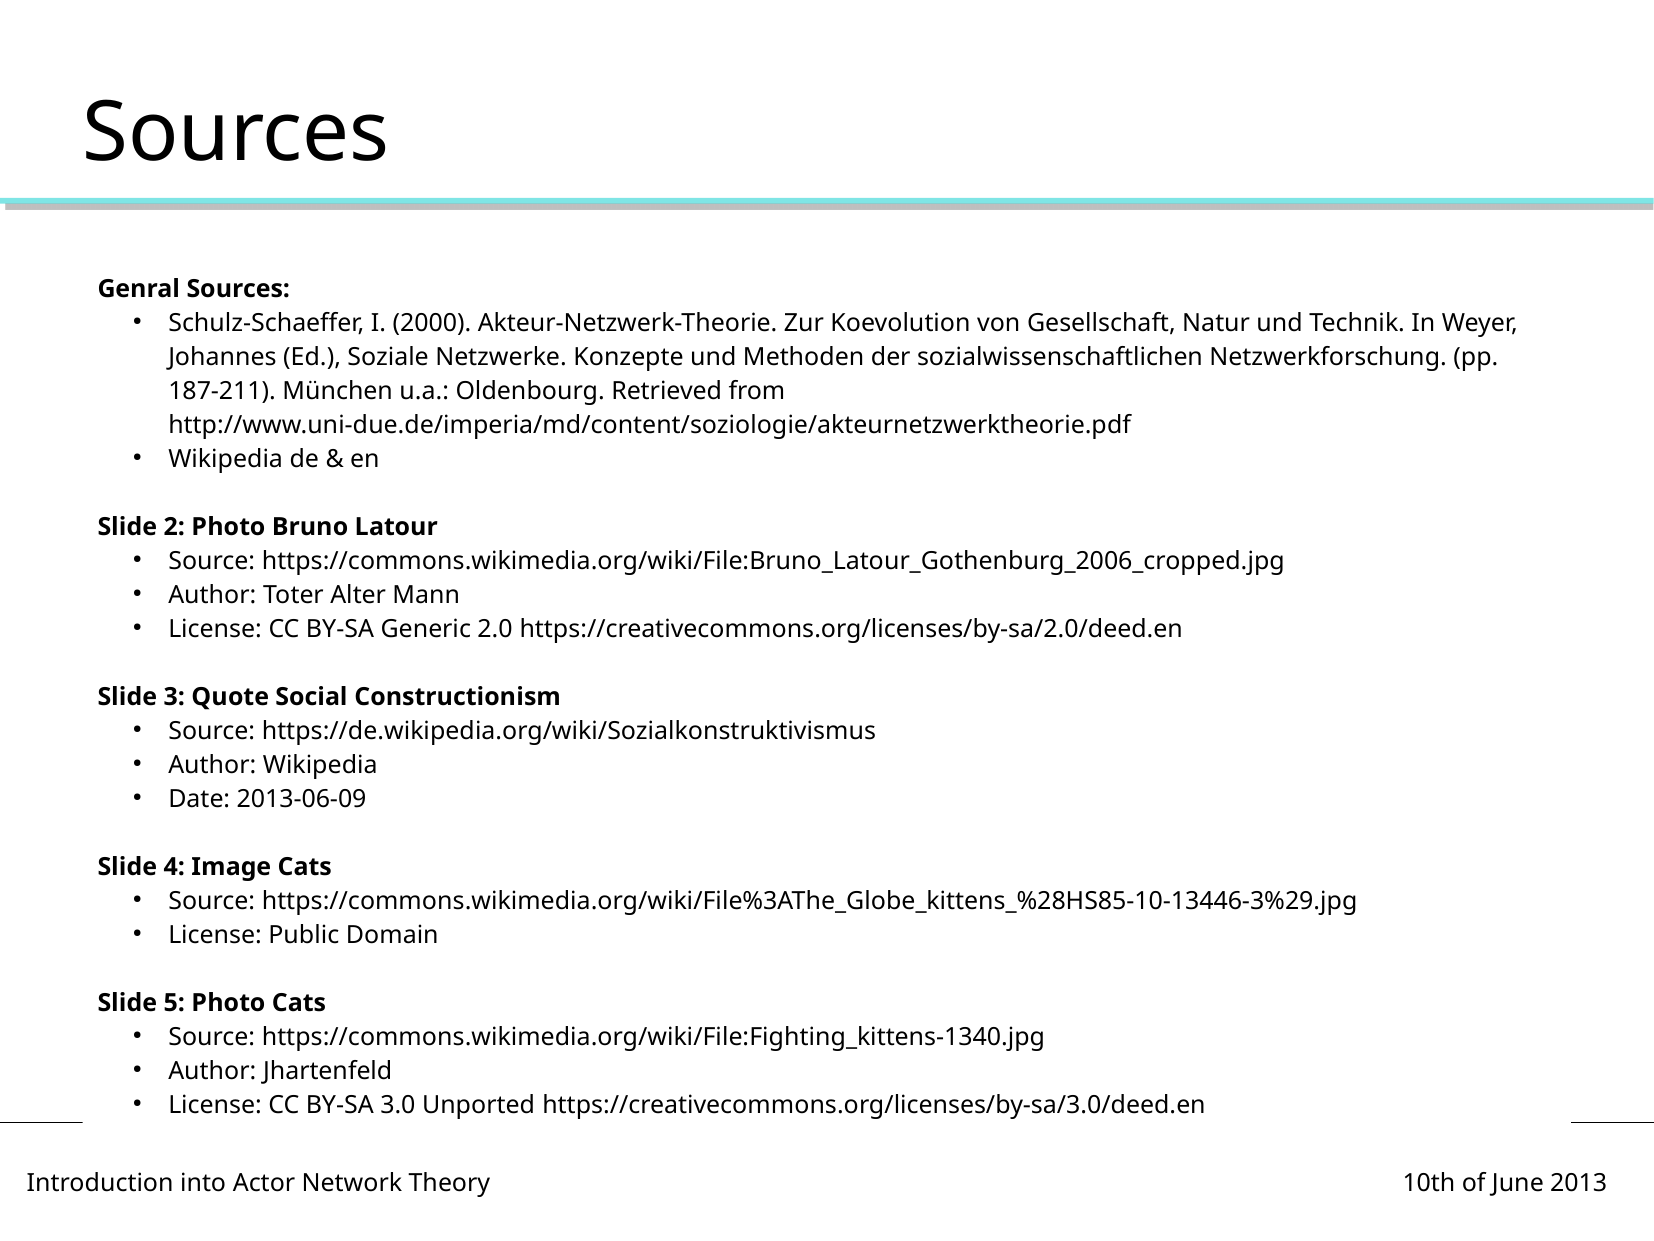

# Sources
Genral Sources:
Schulz-Schaeffer, I. (2000). Akteur-Netzwerk-Theorie. Zur Koevolution von Gesellschaft, Natur und Technik. In Weyer, Johannes (Ed.), Soziale Netzwerke. Konzepte und Methoden der sozialwissenschaftlichen Netzwerkforschung. (pp. 187-211). München u.a.: Oldenbourg. Retrieved from http://www.uni-due.de/imperia/md/content/soziologie/akteurnetzwerktheorie.pdf
Wikipedia de & en
Slide 2: Photo Bruno Latour
Source: https://commons.wikimedia.org/wiki/File:Bruno_Latour_Gothenburg_2006_cropped.jpg
Author: Toter Alter Mann
License: CC BY-SA Generic 2.0 https://creativecommons.org/licenses/by-sa/2.0/deed.en
Slide 3: Quote Social Constructionism
Source: https://de.wikipedia.org/wiki/Sozialkonstruktivismus
Author: Wikipedia
Date: 2013-06-09
Slide 4: Image Cats
Source: https://commons.wikimedia.org/wiki/File%3AThe_Globe_kittens_%28HS85-10-13446-3%29.jpg
License: Public Domain
Slide 5: Photo Cats
Source: https://commons.wikimedia.org/wiki/File:Fighting_kittens-1340.jpg
Author: Jhartenfeld
License: CC BY-SA 3.0 Unported https://creativecommons.org/licenses/by-sa/3.0/deed.en
Introduction into Actor Network Theory
10th of June 2013